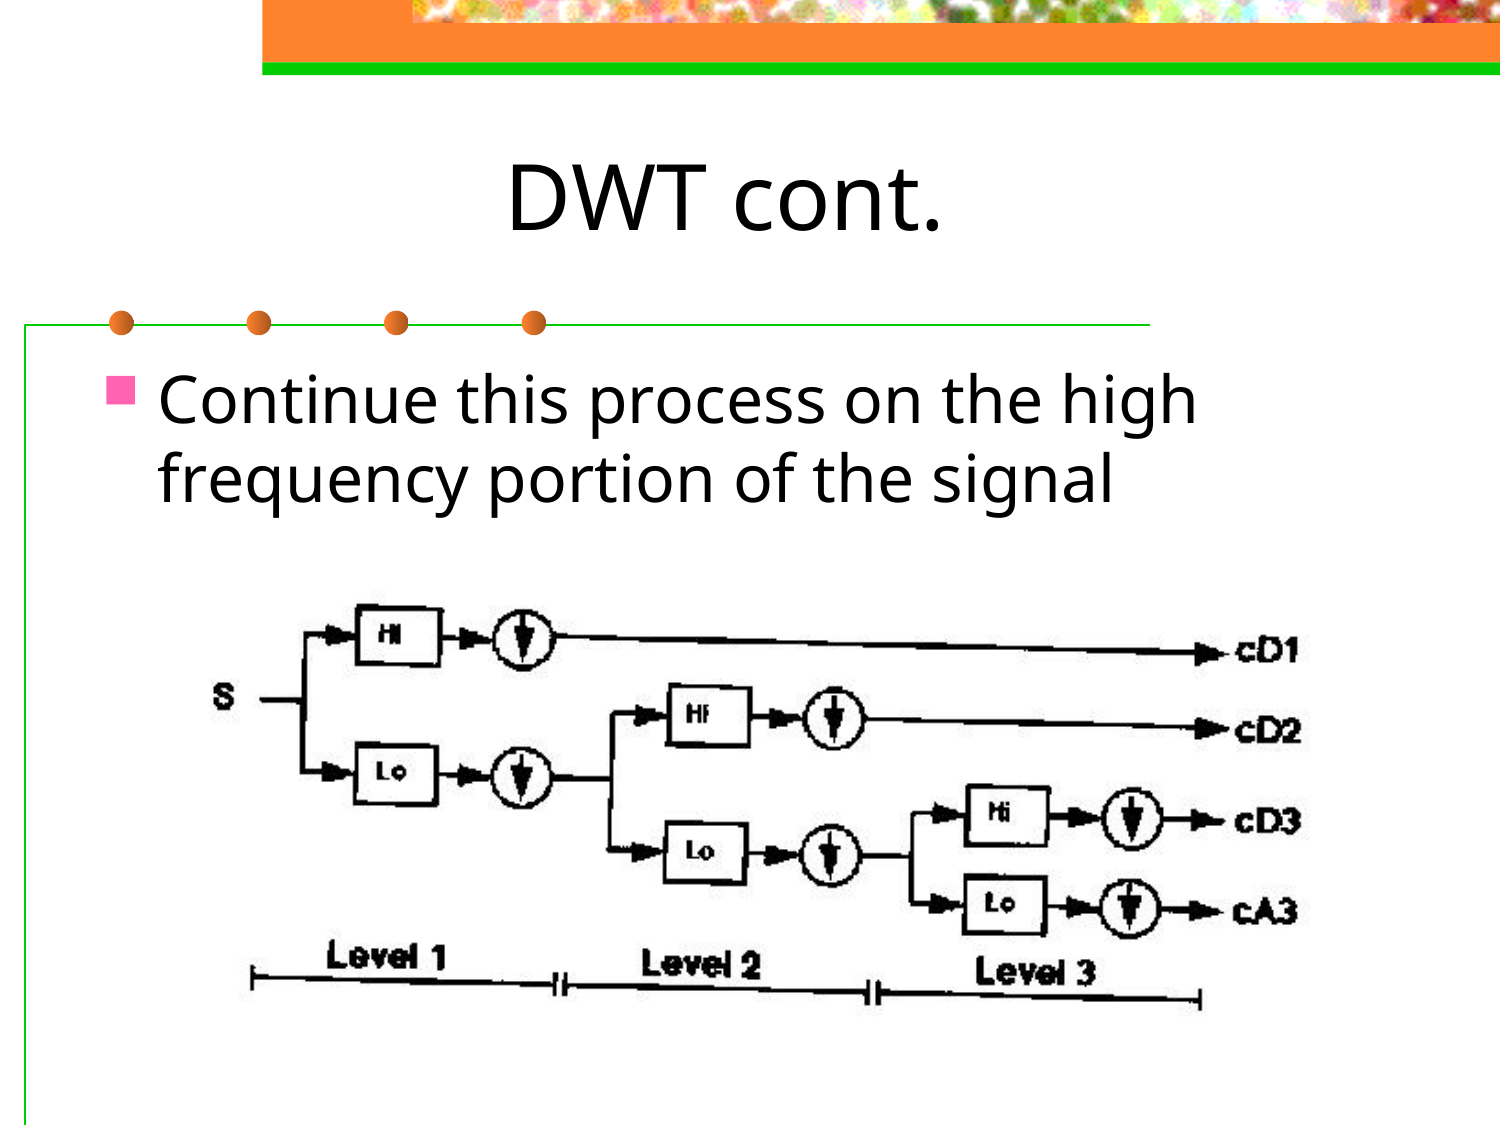

# DWT cont.
Continue this process on the high frequency portion of the signal